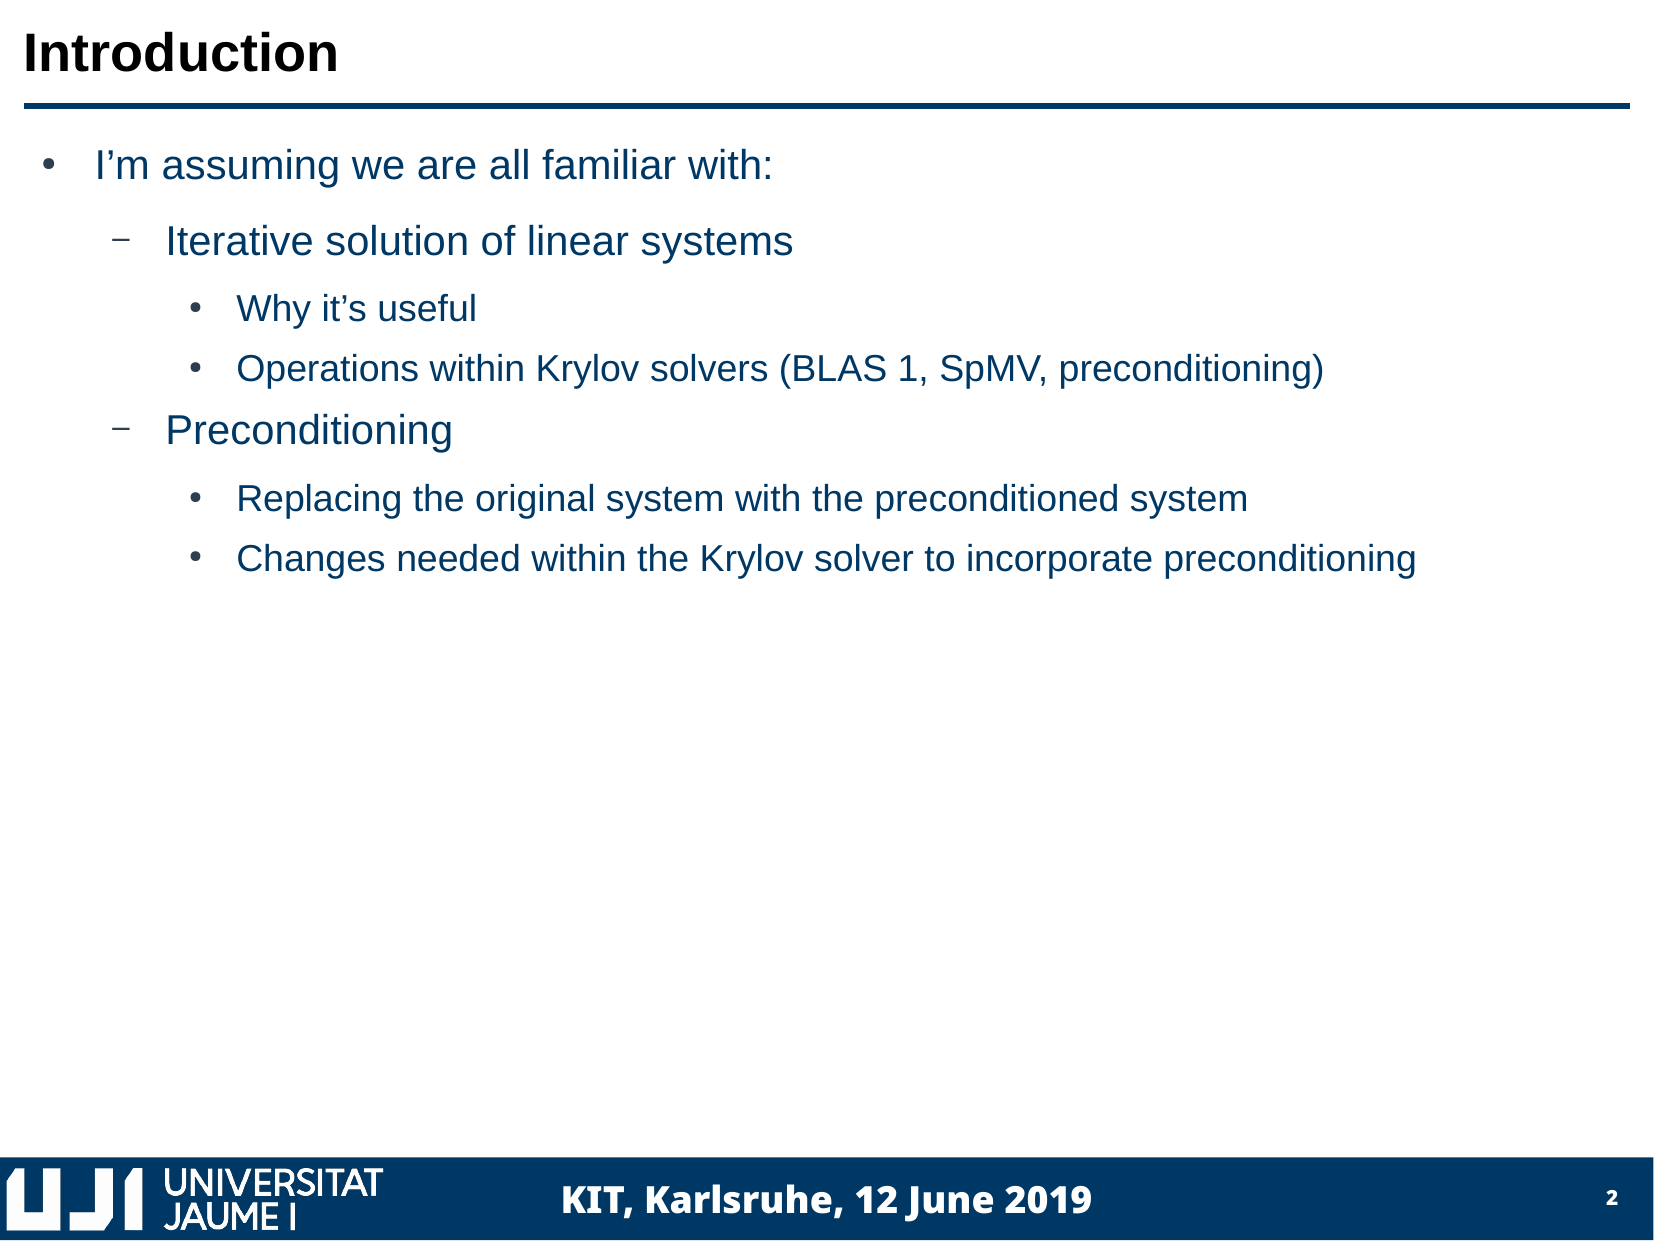

# Introduction
I’m assuming we are all familiar with:
Iterative solution of linear systems
Why it’s useful
Operations within Krylov solvers (BLAS 1, SpMV, preconditioning)
Preconditioning
Replacing the original system with the preconditioned system
Changes needed within the Krylov solver to incorporate preconditioning
KIT, Karlsruhe, 12 June 2019
2